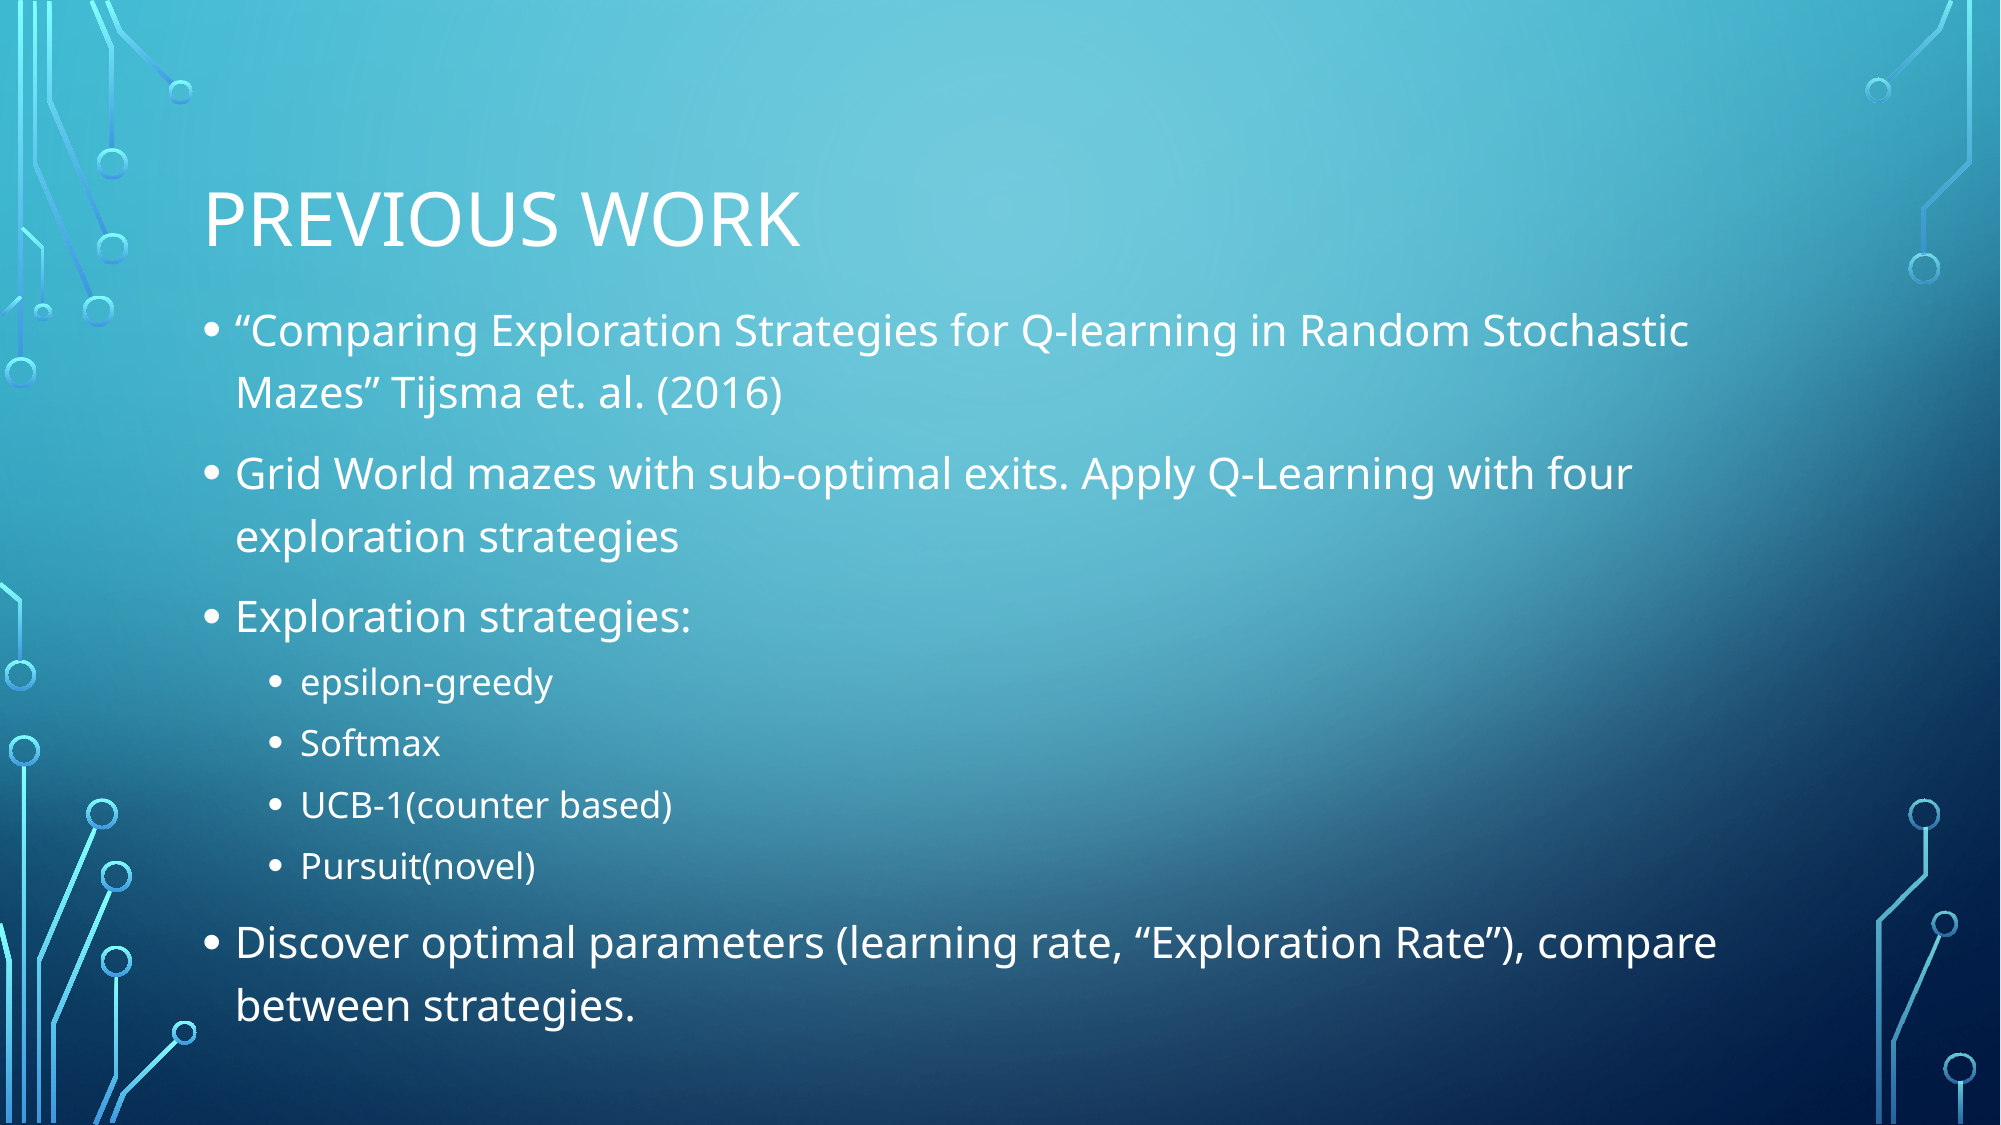

# Previous Work
“Comparing Exploration Strategies for Q-learning in Random Stochastic Mazes” Tijsma et. al. (2016)
Grid World mazes with sub-optimal exits. Apply Q-Learning with four exploration strategies
Exploration strategies:
epsilon-greedy
Softmax
UCB-1(counter based)
Pursuit(novel)
Discover optimal parameters (learning rate, “Exploration Rate”), compare between strategies.